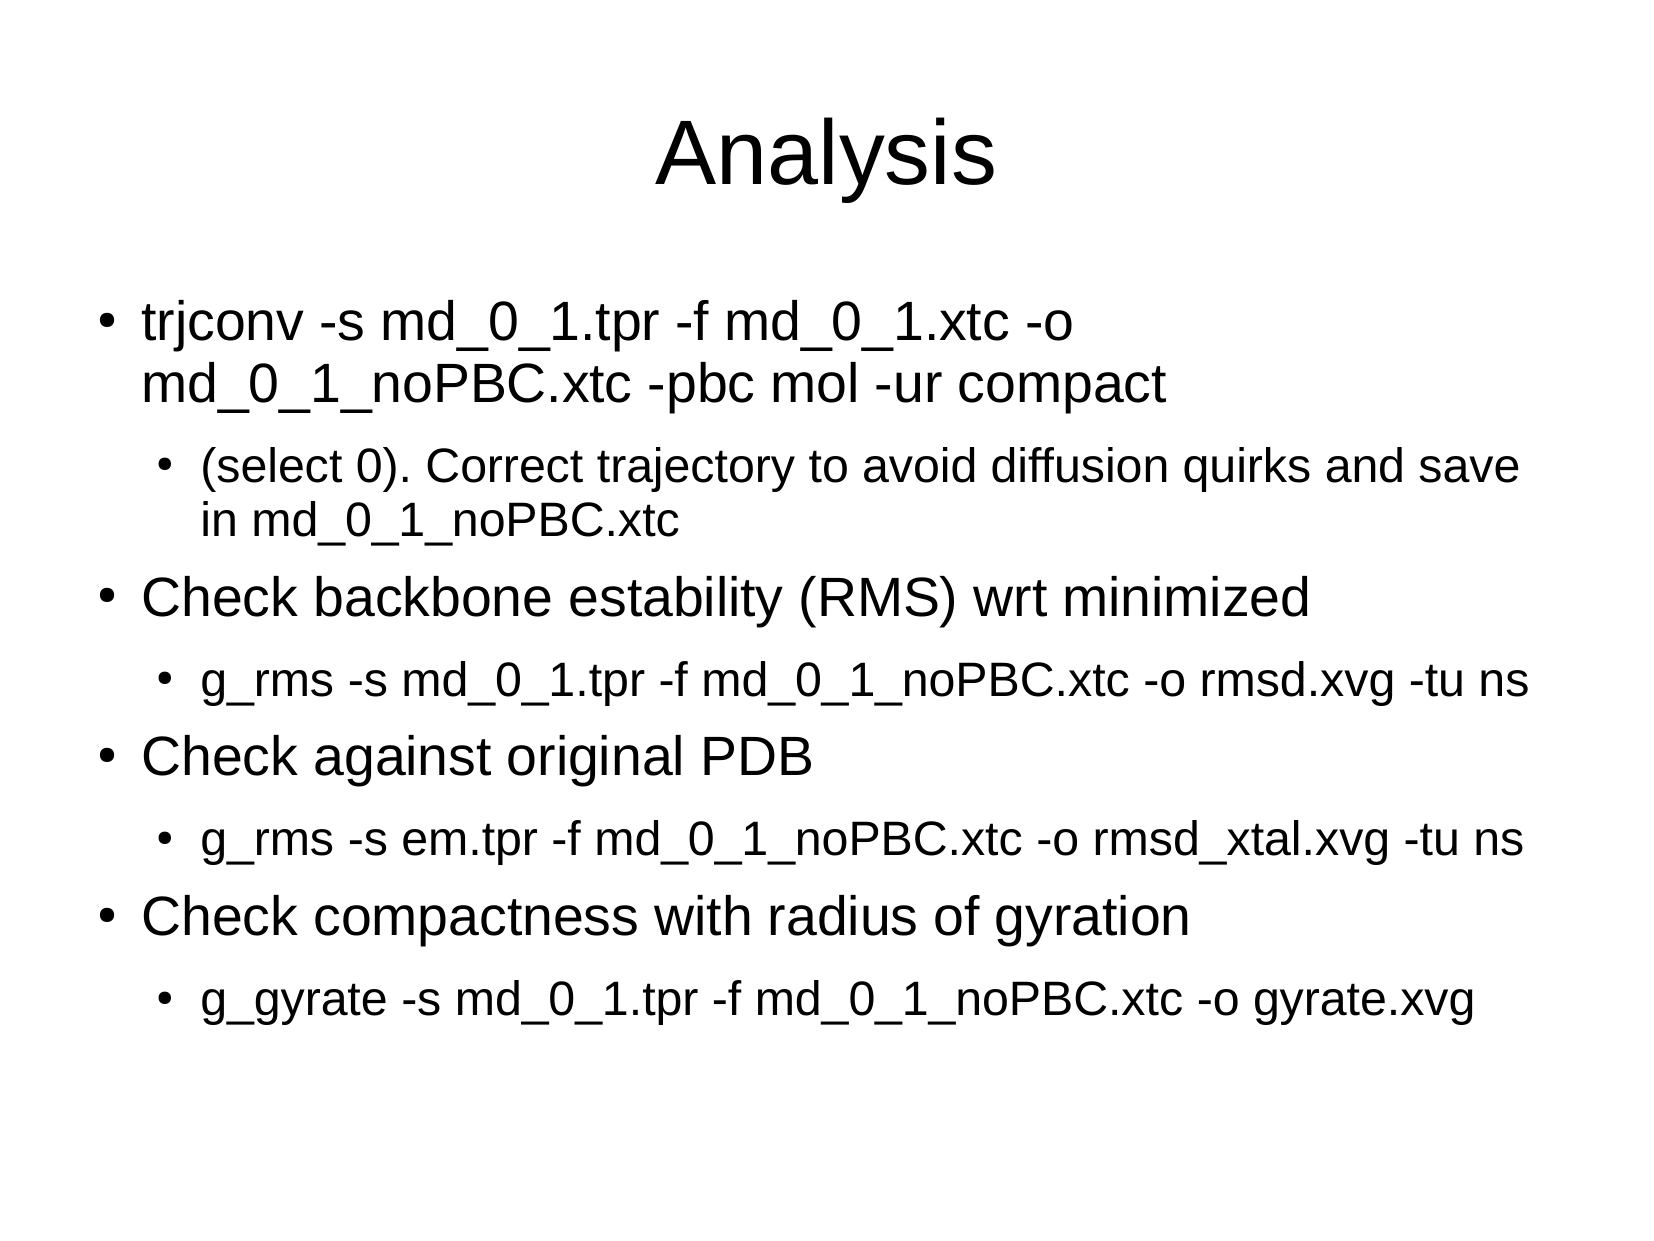

# Analysis
trjconv -s md_0_1.tpr -f md_0_1.xtc -o md_0_1_noPBC.xtc -pbc mol -ur compact
(select 0). Correct trajectory to avoid diffusion quirks and save in md_0_1_noPBC.xtc
Check backbone estability (RMS) wrt minimized
g_rms -s md_0_1.tpr -f md_0_1_noPBC.xtc -o rmsd.xvg -tu ns
Check against original PDB
g_rms -s em.tpr -f md_0_1_noPBC.xtc -o rmsd_xtal.xvg -tu ns
Check compactness with radius of gyration
g_gyrate -s md_0_1.tpr -f md_0_1_noPBC.xtc -o gyrate.xvg